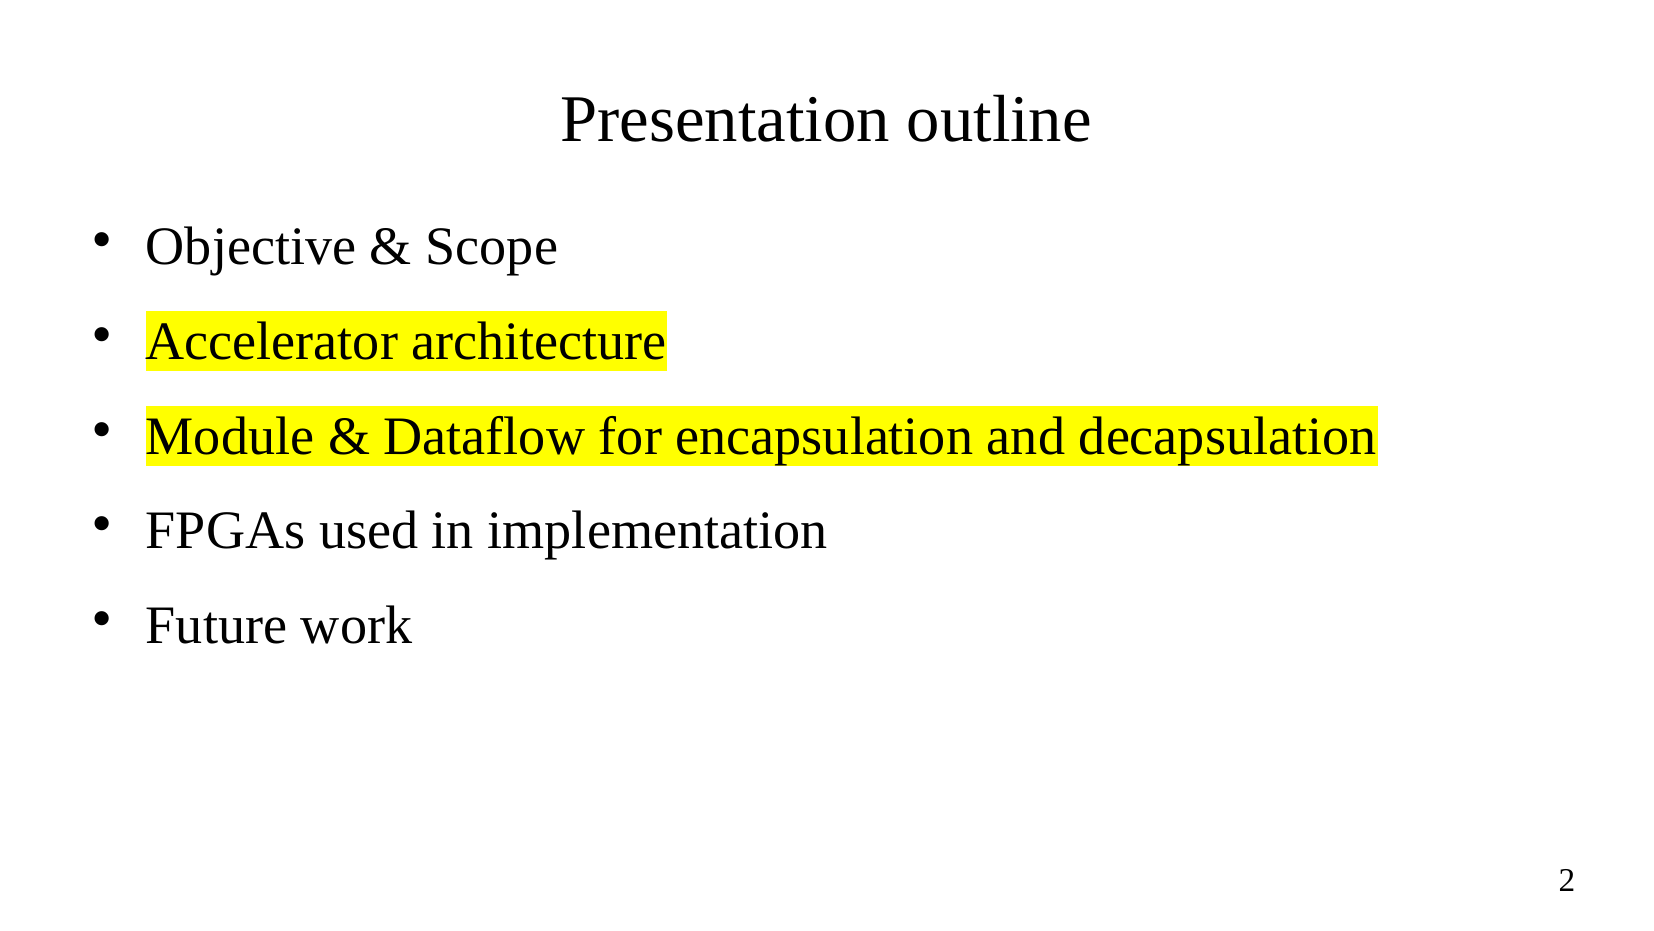

# Presentation outline
Objective & Scope
Accelerator architecture
Module & Dataflow for encapsulation and decapsulation
FPGAs used in implementation
Future work
2